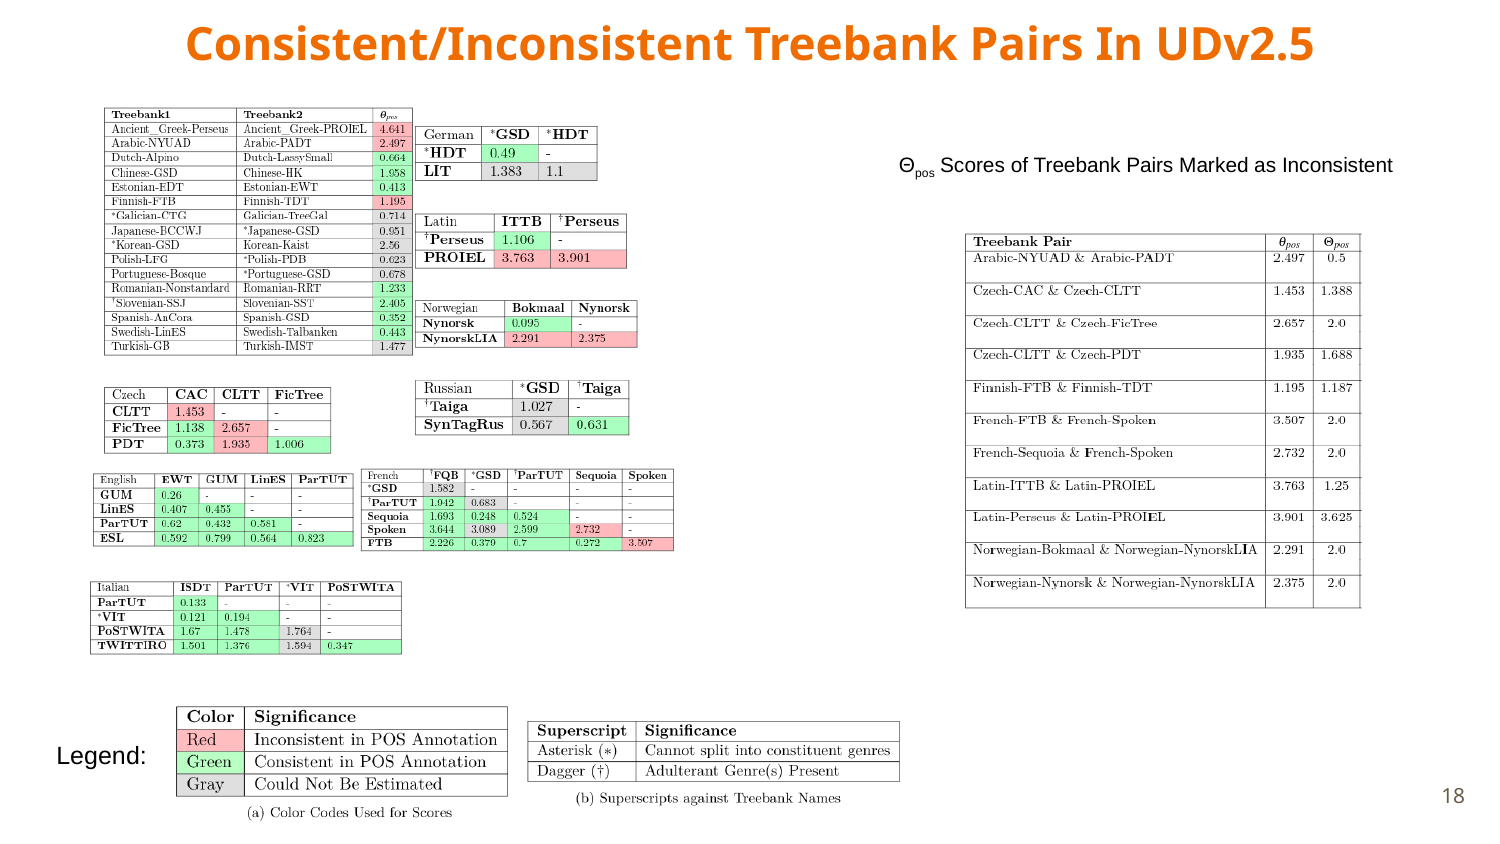

# Consistent/Inconsistent Treebank Pairs In UDv2.5
Θpos Scores of Treebank Pairs Marked as Inconsistent
Legend: